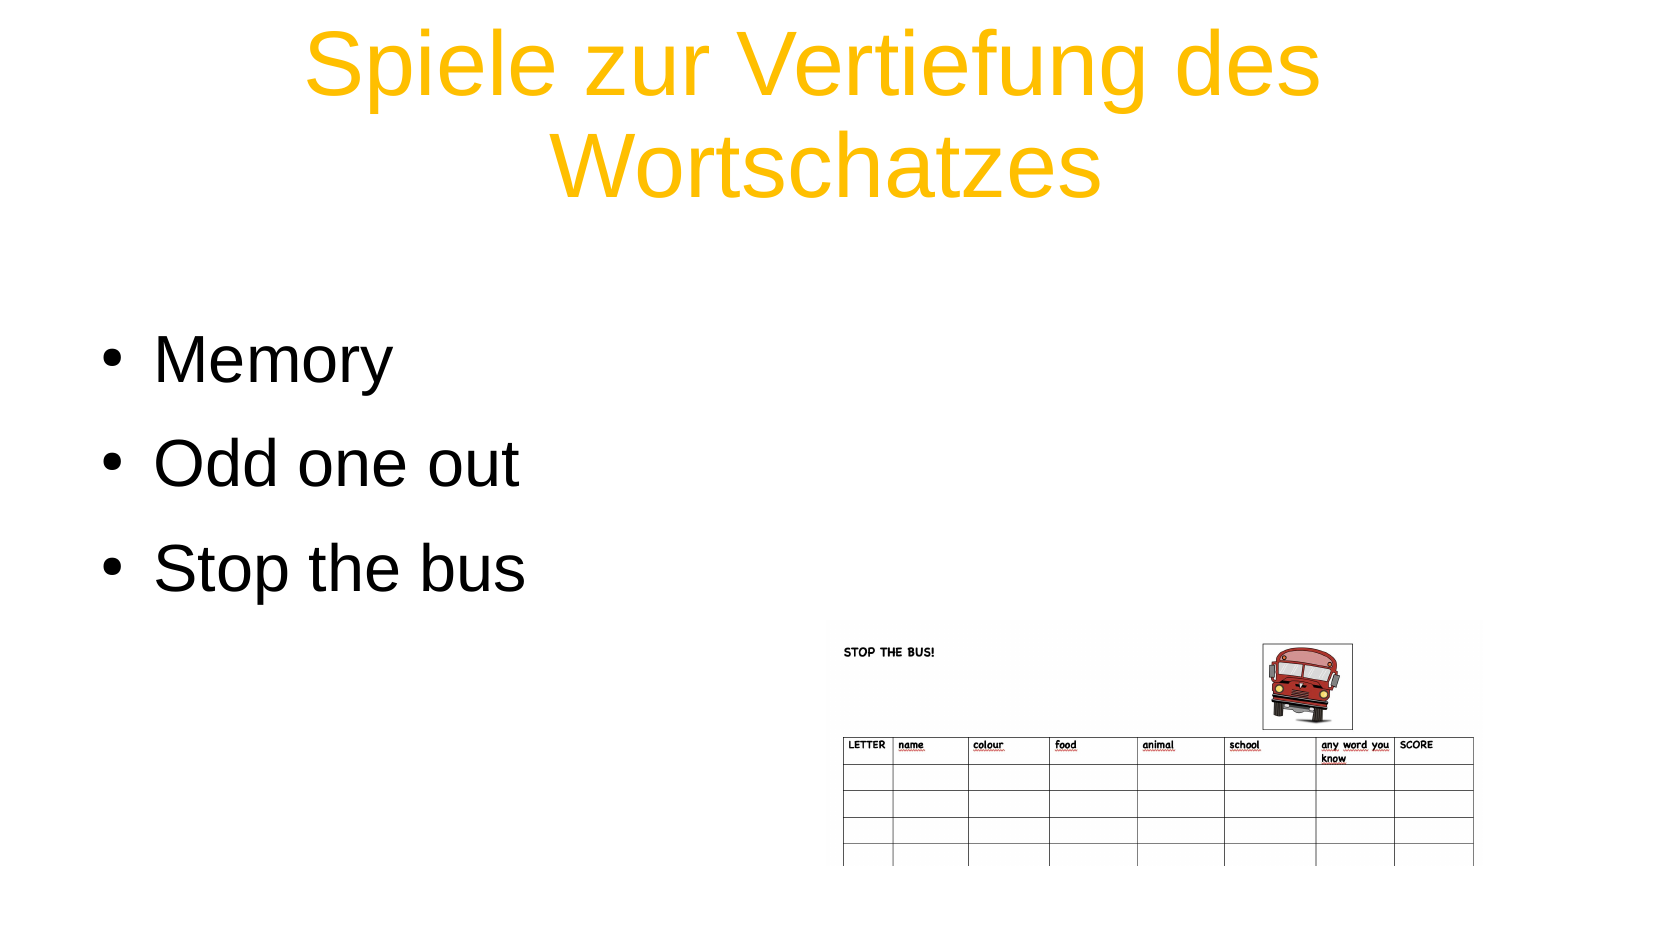

# Spiele zur Vertiefung des Wortschatzes
Memory
Odd one out
Stop the bus